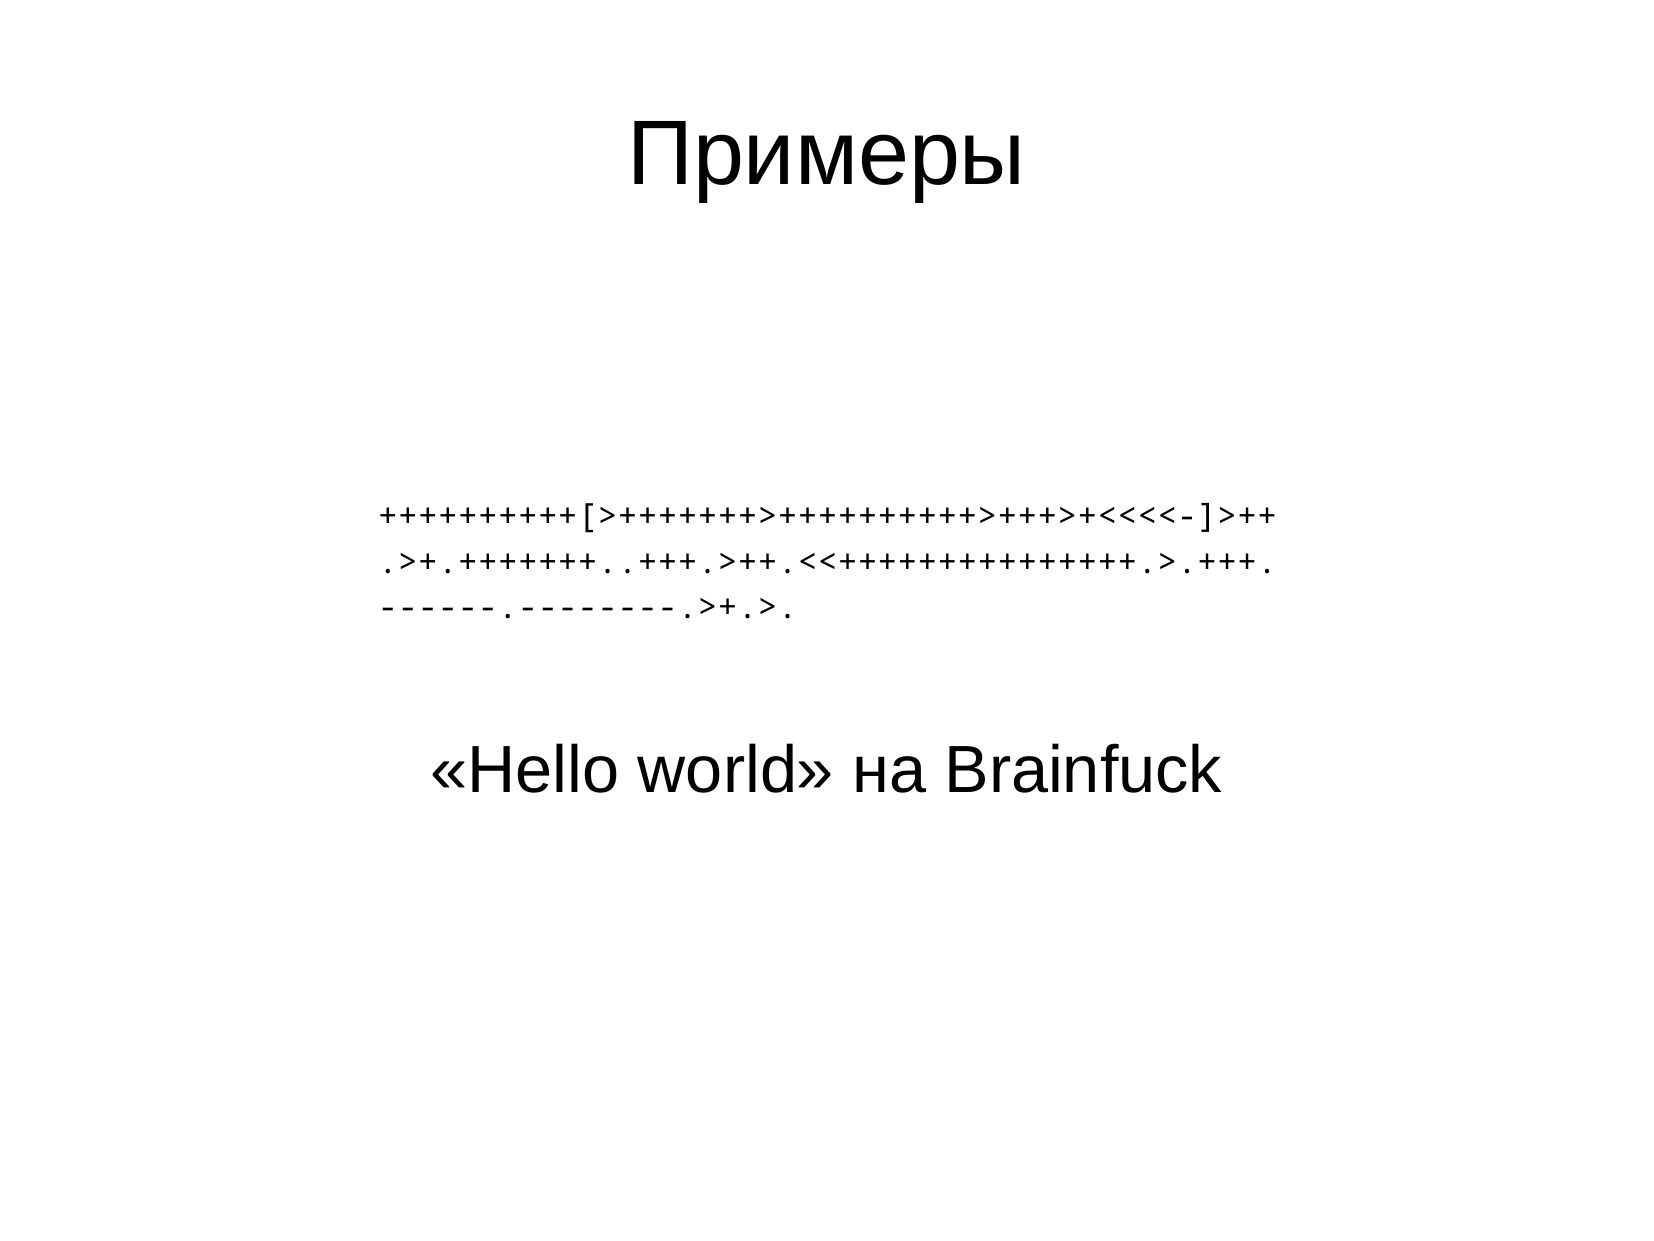

# Примеры
				++++++++++[>+++++++>++++++++++>+++>+<<<<-]>++
				.>+.+++++++..+++.>++.<<+++++++++++++++.>.+++.
				------.--------.>+.>.
«Hello world» на Brainfuck